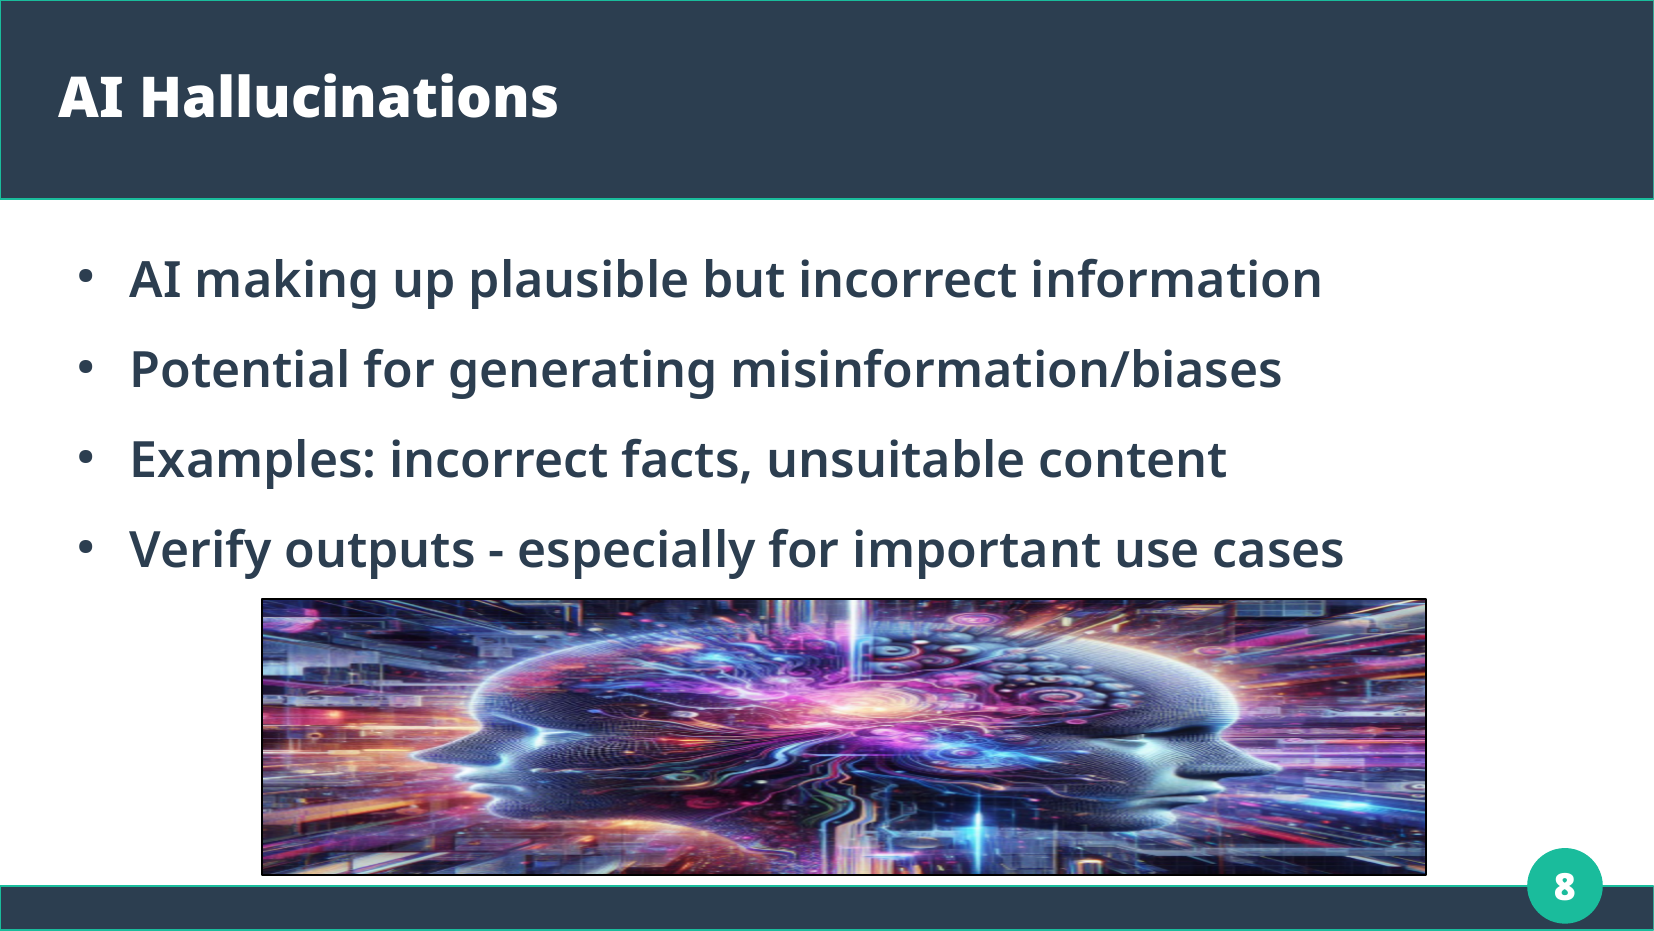

# AI Hallucinations
AI making up plausible but incorrect information
Potential for generating misinformation/biases
Examples: incorrect facts, unsuitable content
Verify outputs - especially for important use cases
8